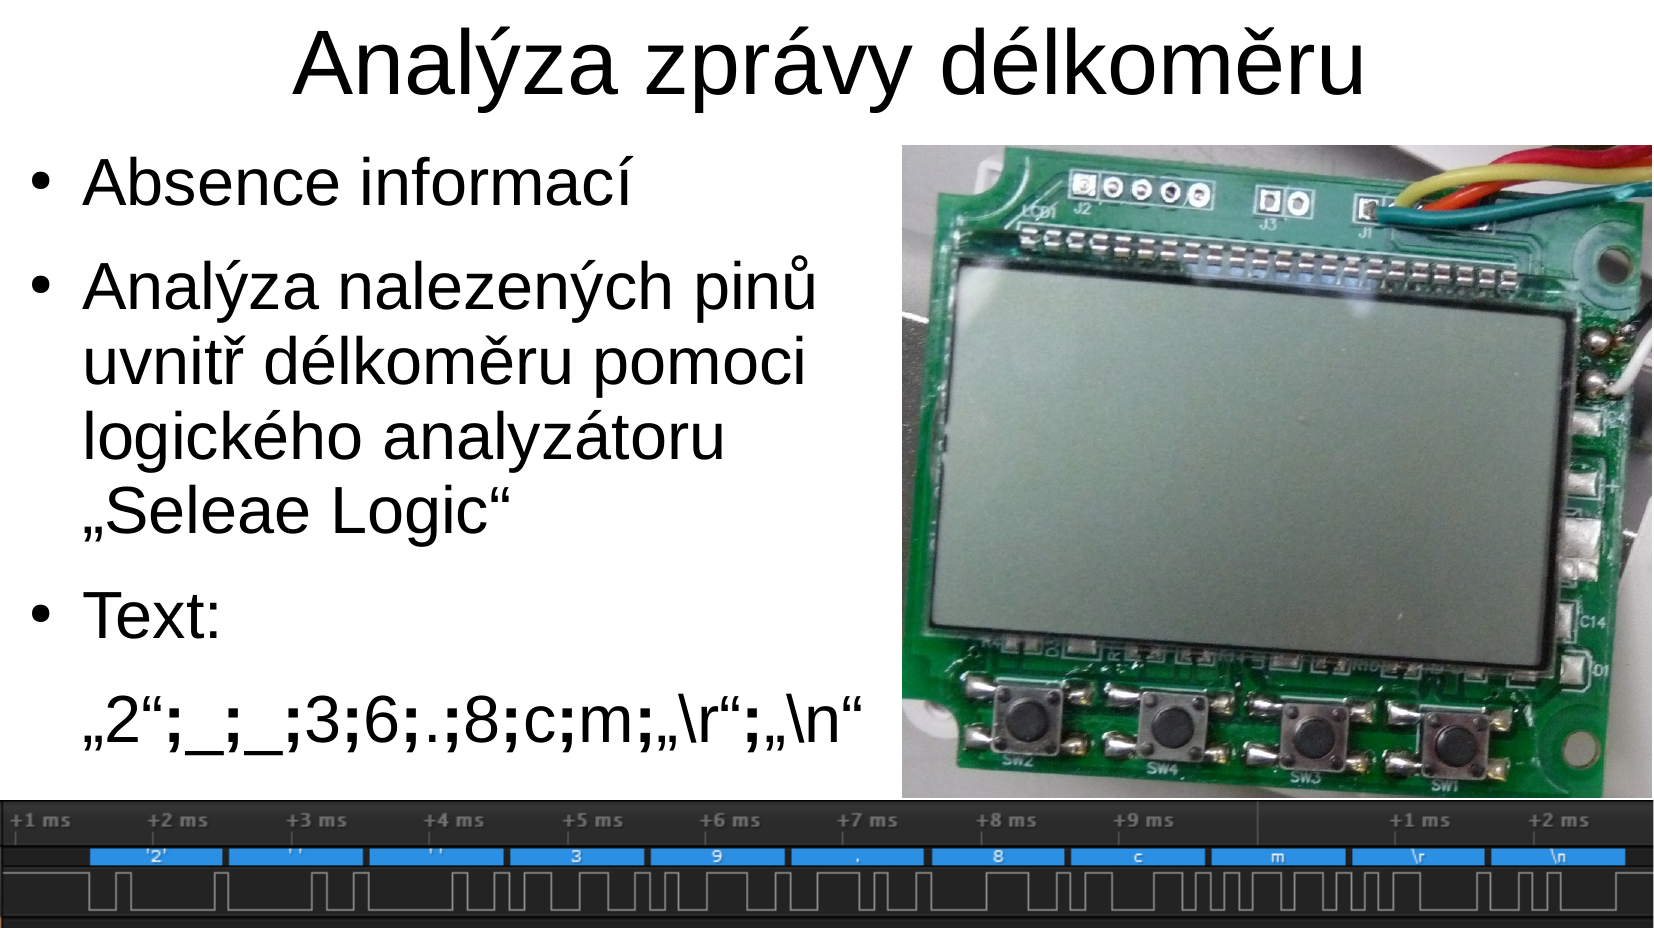

# Analýza zprávy délkoměru
Absence informací
Analýza nalezených pinů uvnitř délkoměru pomoci logického analyzátoru „Seleae Logic“
Text:
„2“;_;_;3;6;.;8;c;m;„\r“;„\n“